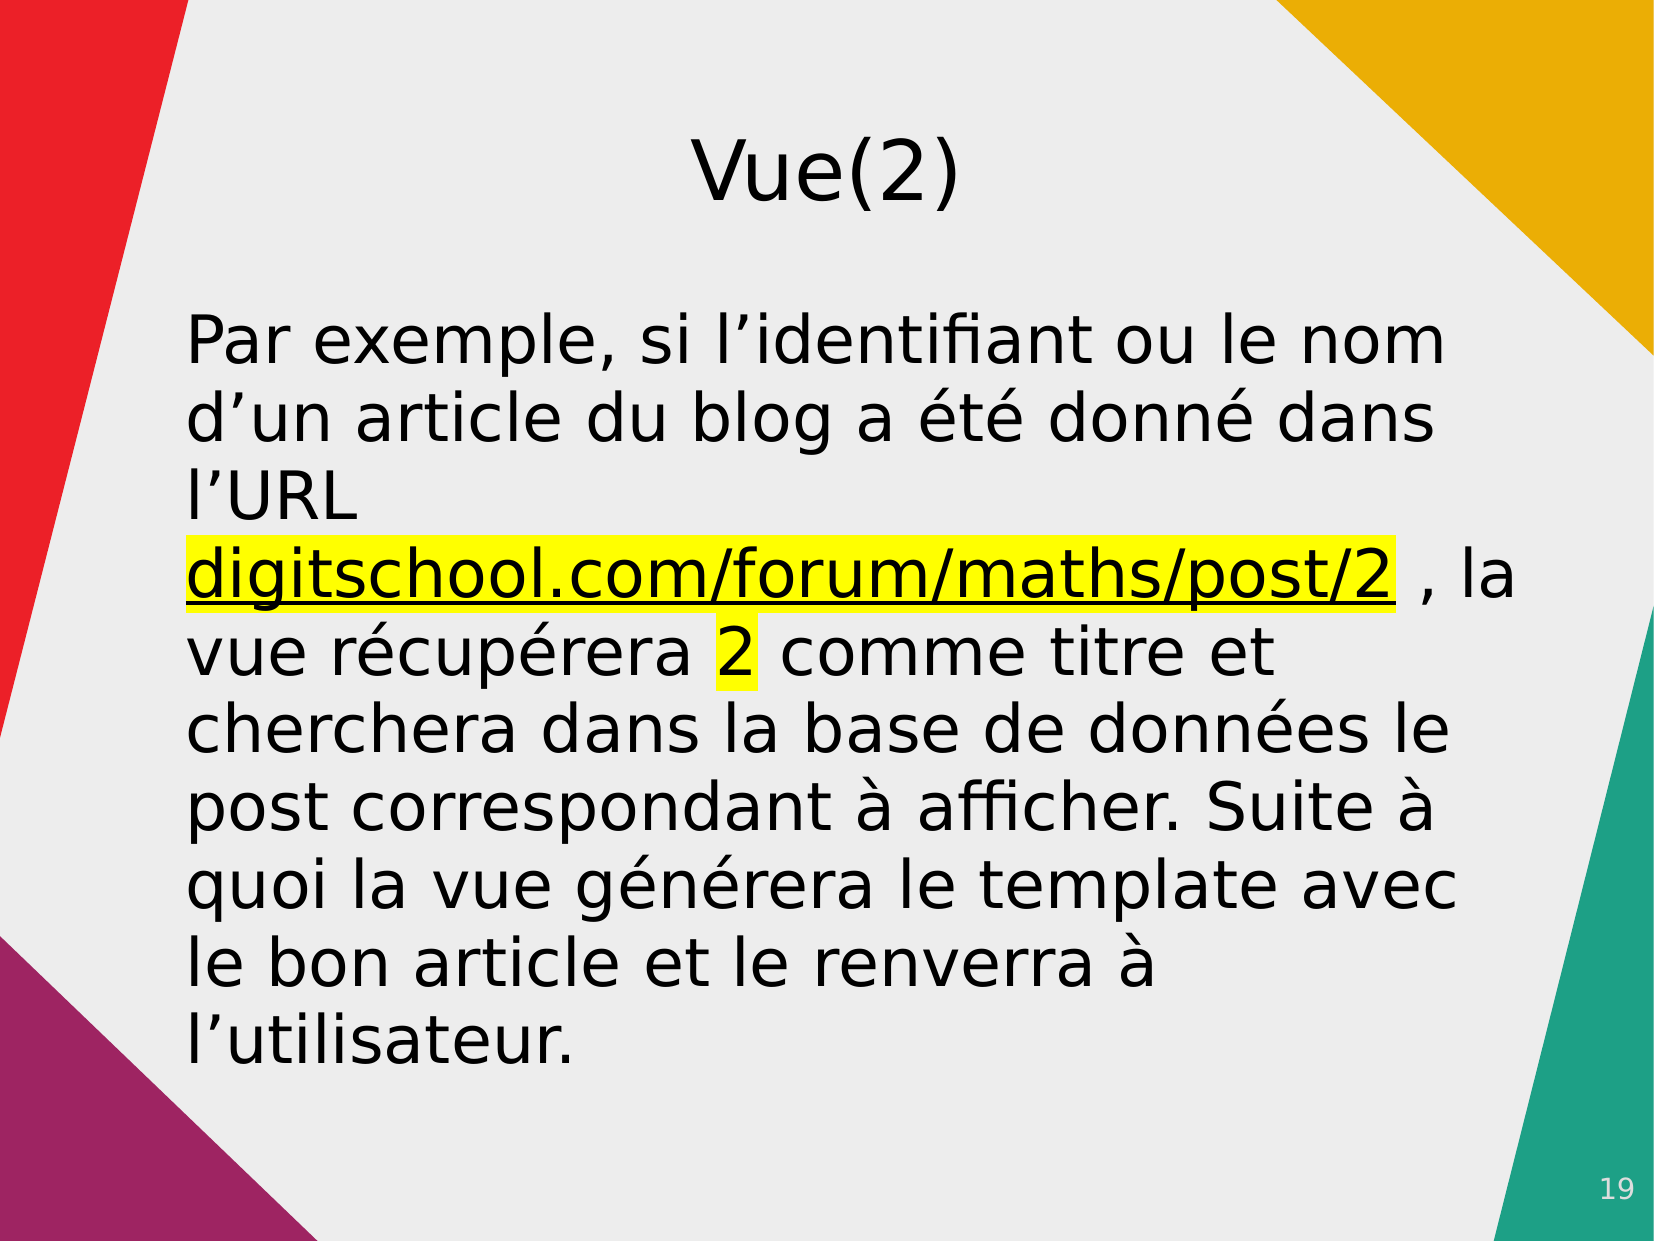

# Vue(2)
Par exemple, si l’identifiant ou le nom d’un article du blog a été donné dans l’URL digitschool.com/forum/maths/post/2 , la vue récupérera 2 comme titre et cherchera dans la base de données le post correspondant à afficher. Suite à quoi la vue générera le template avec le bon article et le renverra à l’utilisateur.
19